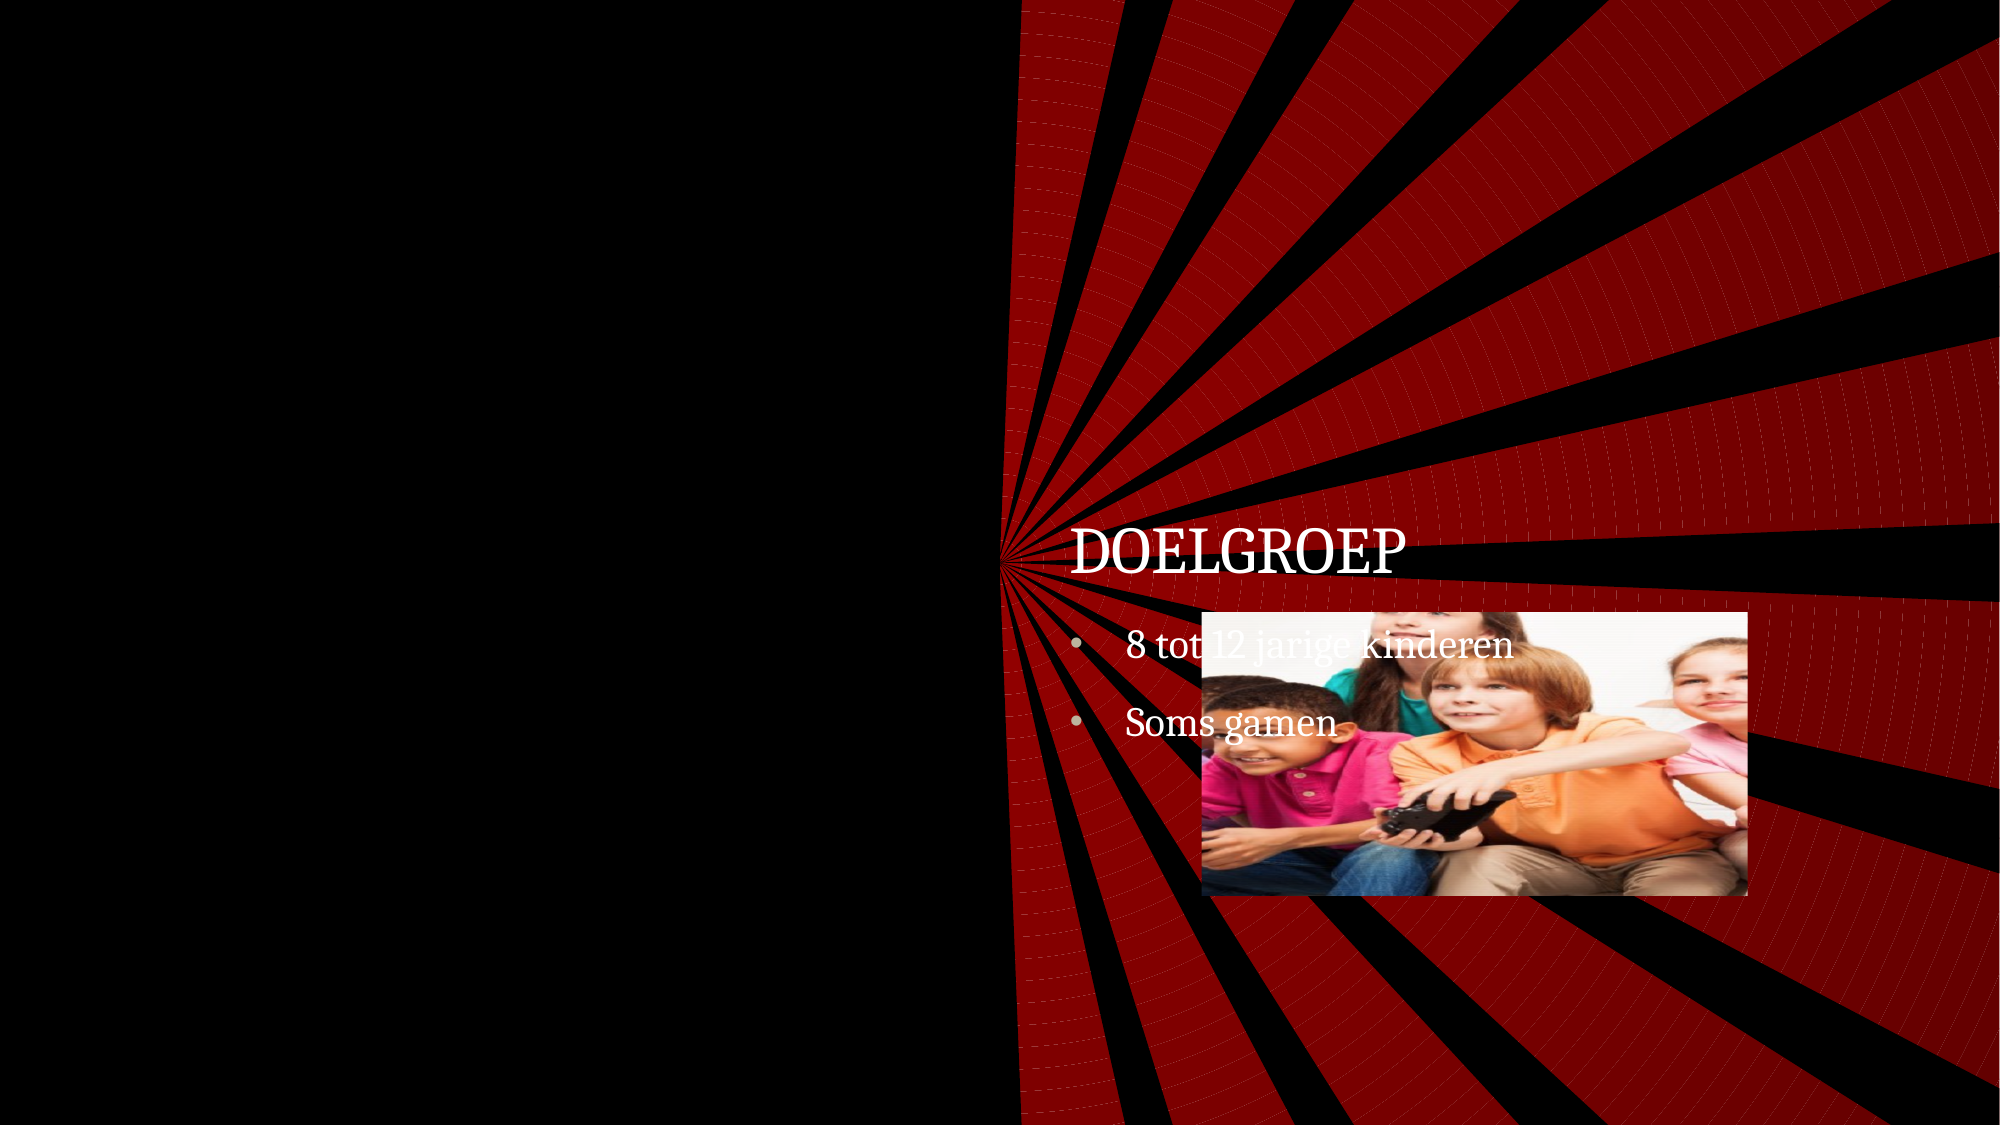

# Doelgroep
8 tot 12 jarige kinderen
Soms gamen